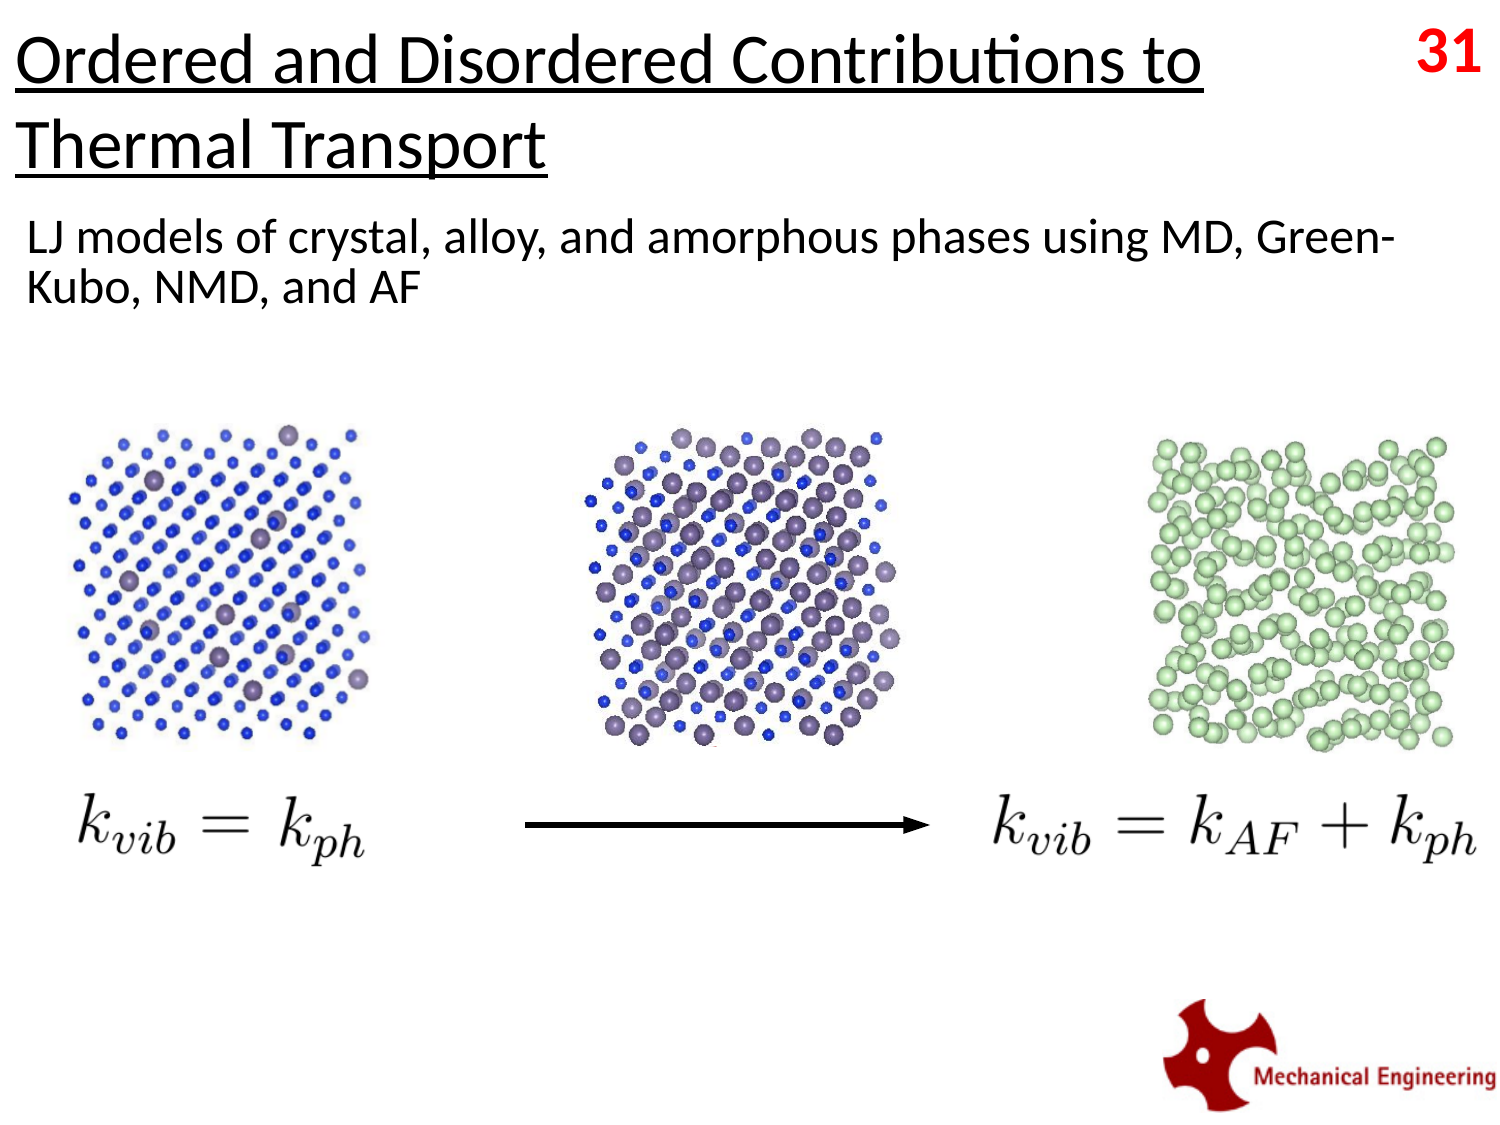

31
# Ordered and Disordered Contributions to Thermal Transport
LJ models of crystal, alloy, and amorphous phases using MD, Green-Kubo, NMD, and AF